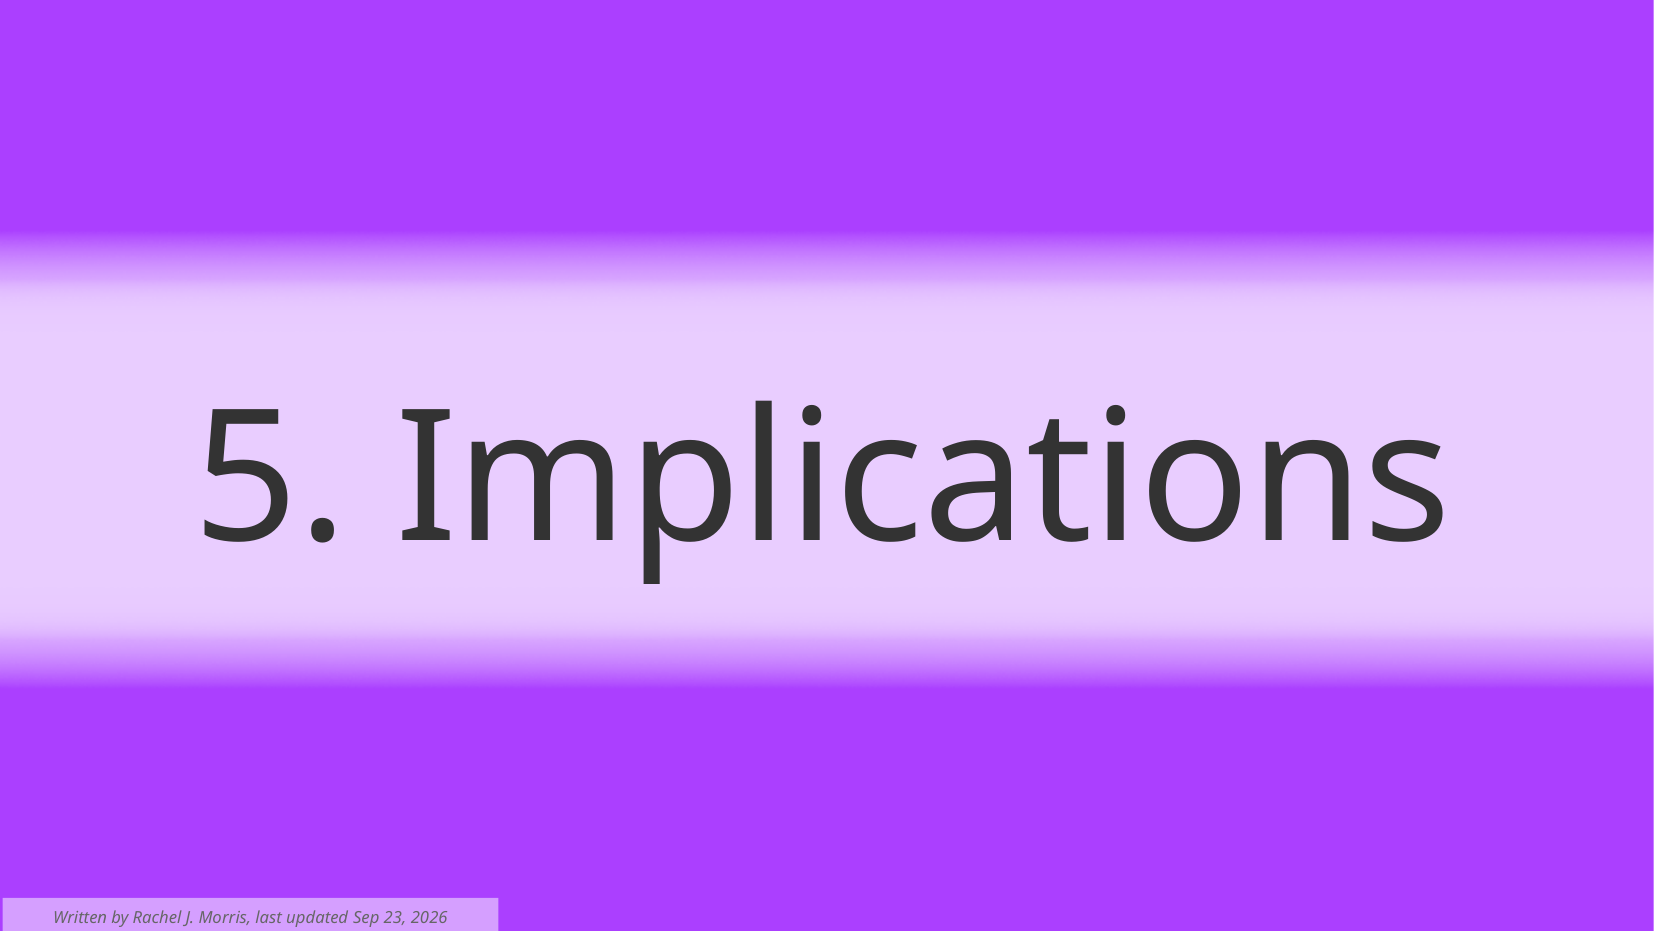

# 5. Implications
Written by Rachel J. Morris, last updated